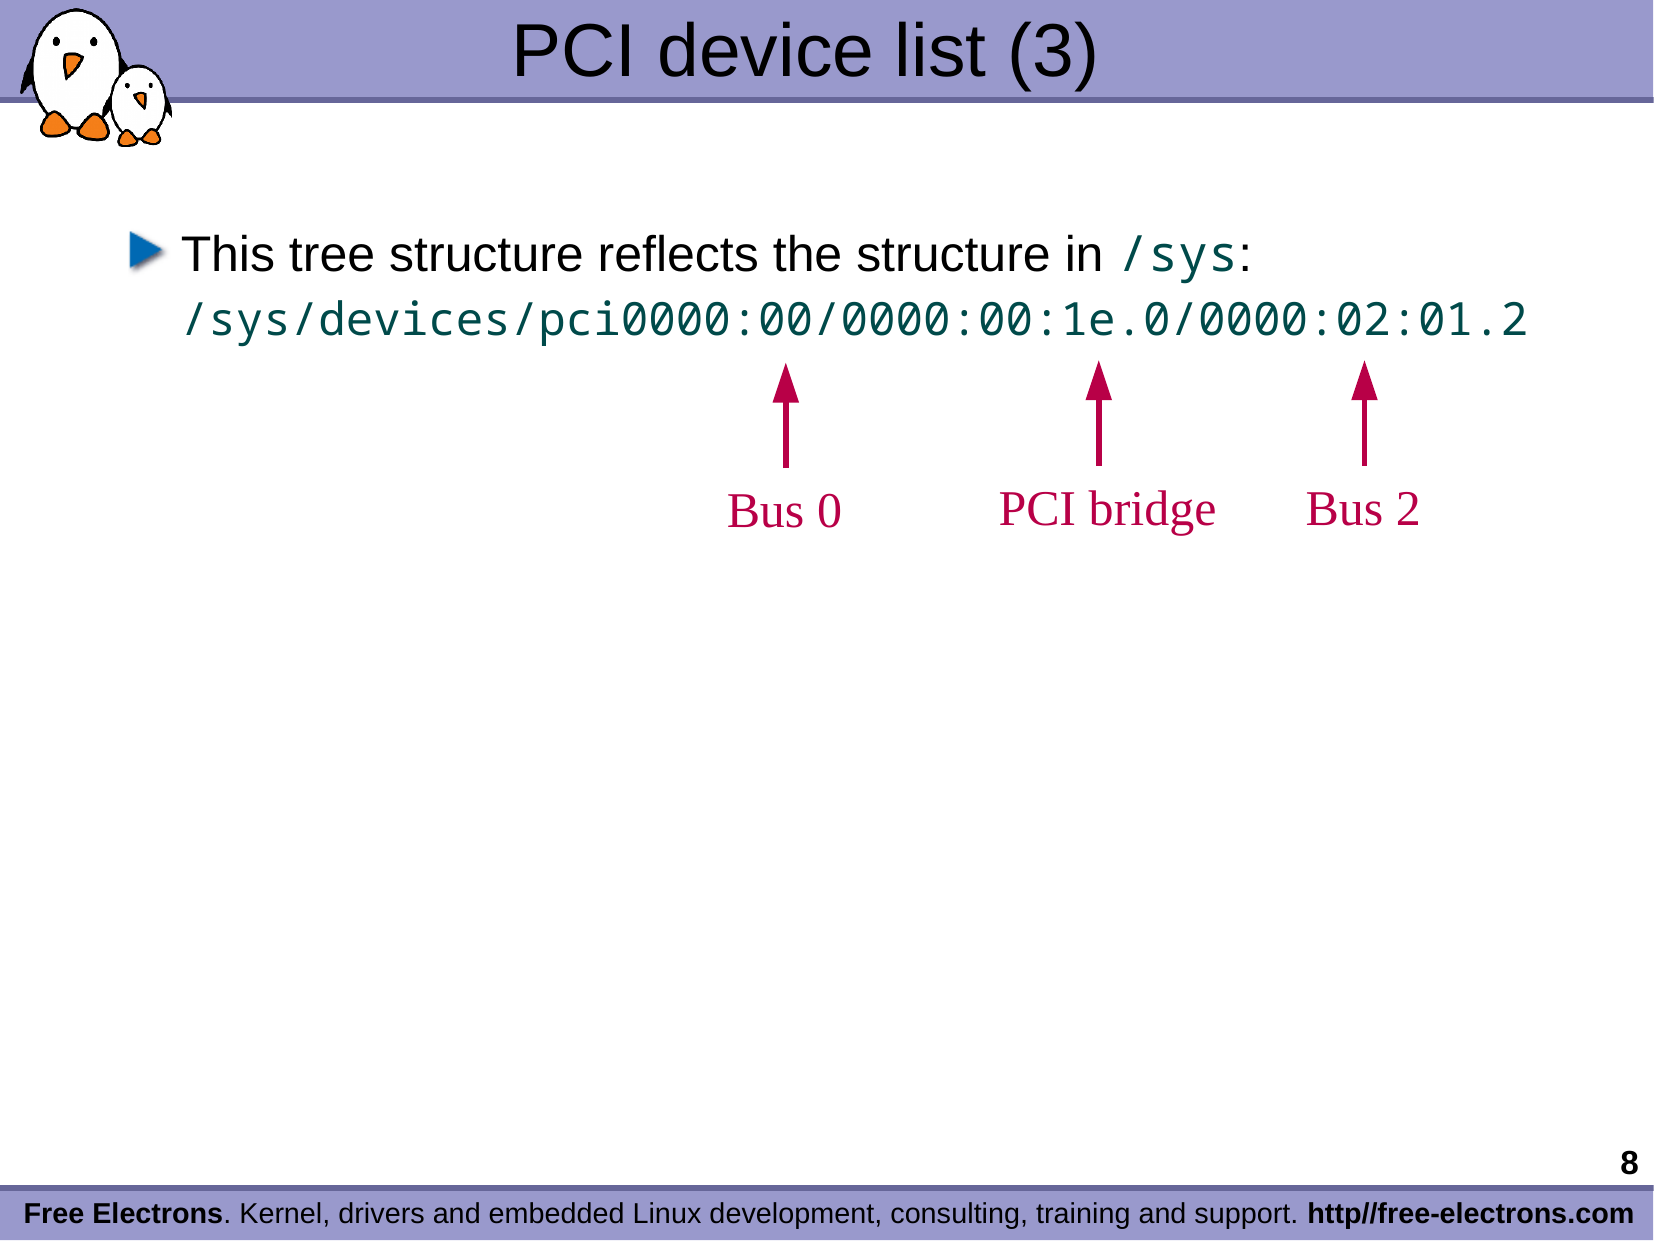

# PCI device list (3)
This tree structure reflects the structure in /sys:
/sys/devices/pci0000:00/0000:00:1e.0/0000:02:01.2
PCI bridge
Bus 2
Bus 0